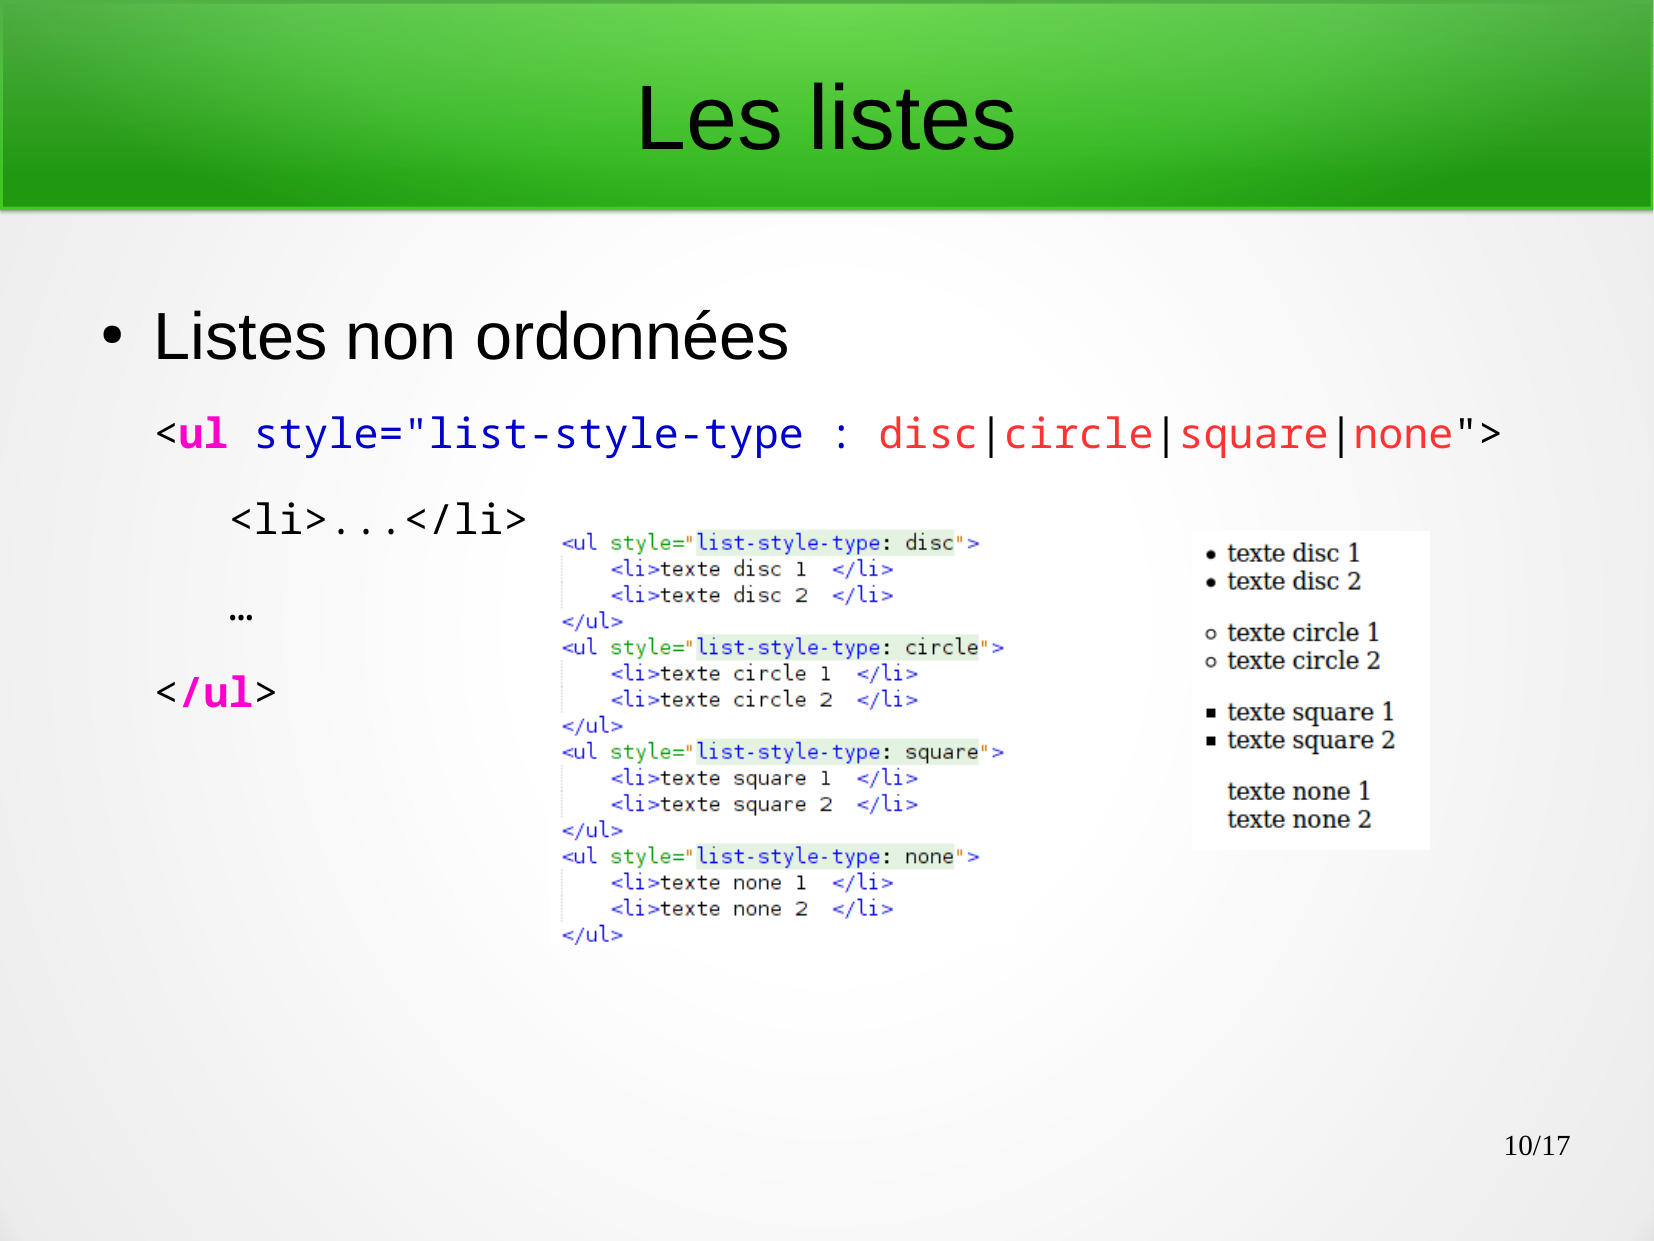

# Les listes
Listes non ordonnées
<ul style="list-style-type : disc|circle|square|none">
 <li>...</li>
 …
</ul>
10